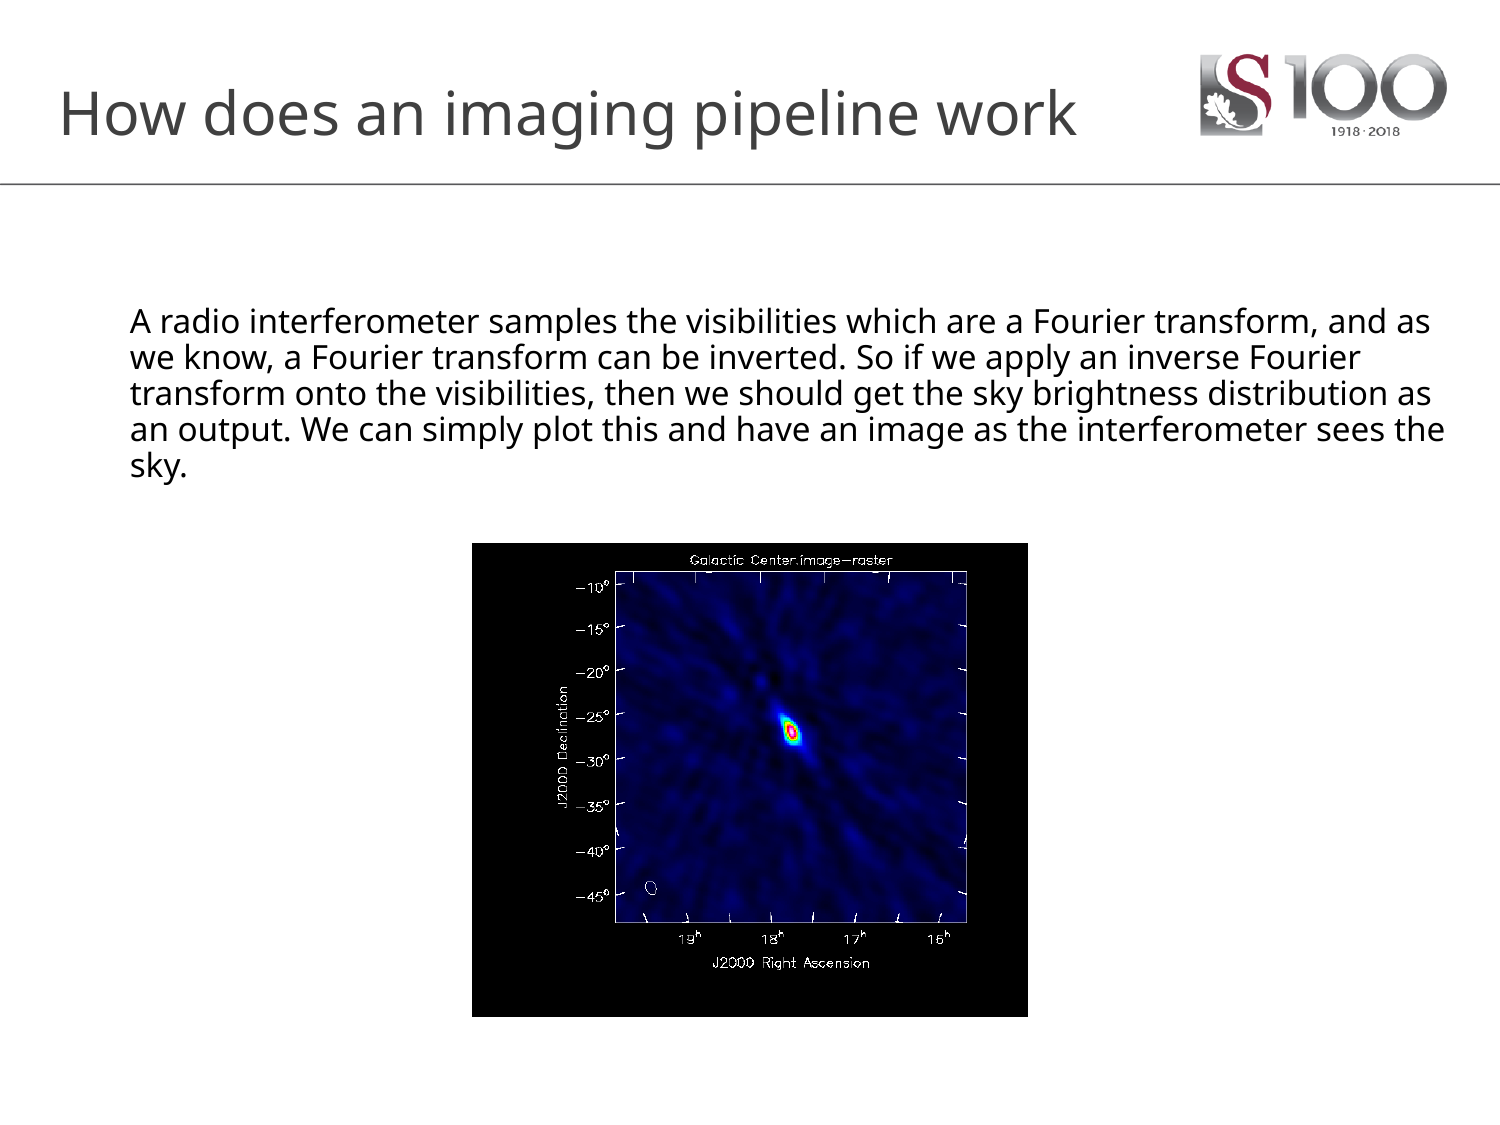

# How does an imaging pipeline work
A radio interferometer samples the visibilities which are a Fourier transform, and as we know, a Fourier transform can be inverted. So if we apply an inverse Fourier transform onto the visibilities, then we should get the sky brightness distribution as an output. We can simply plot this and have an image as the interferometer sees the sky.